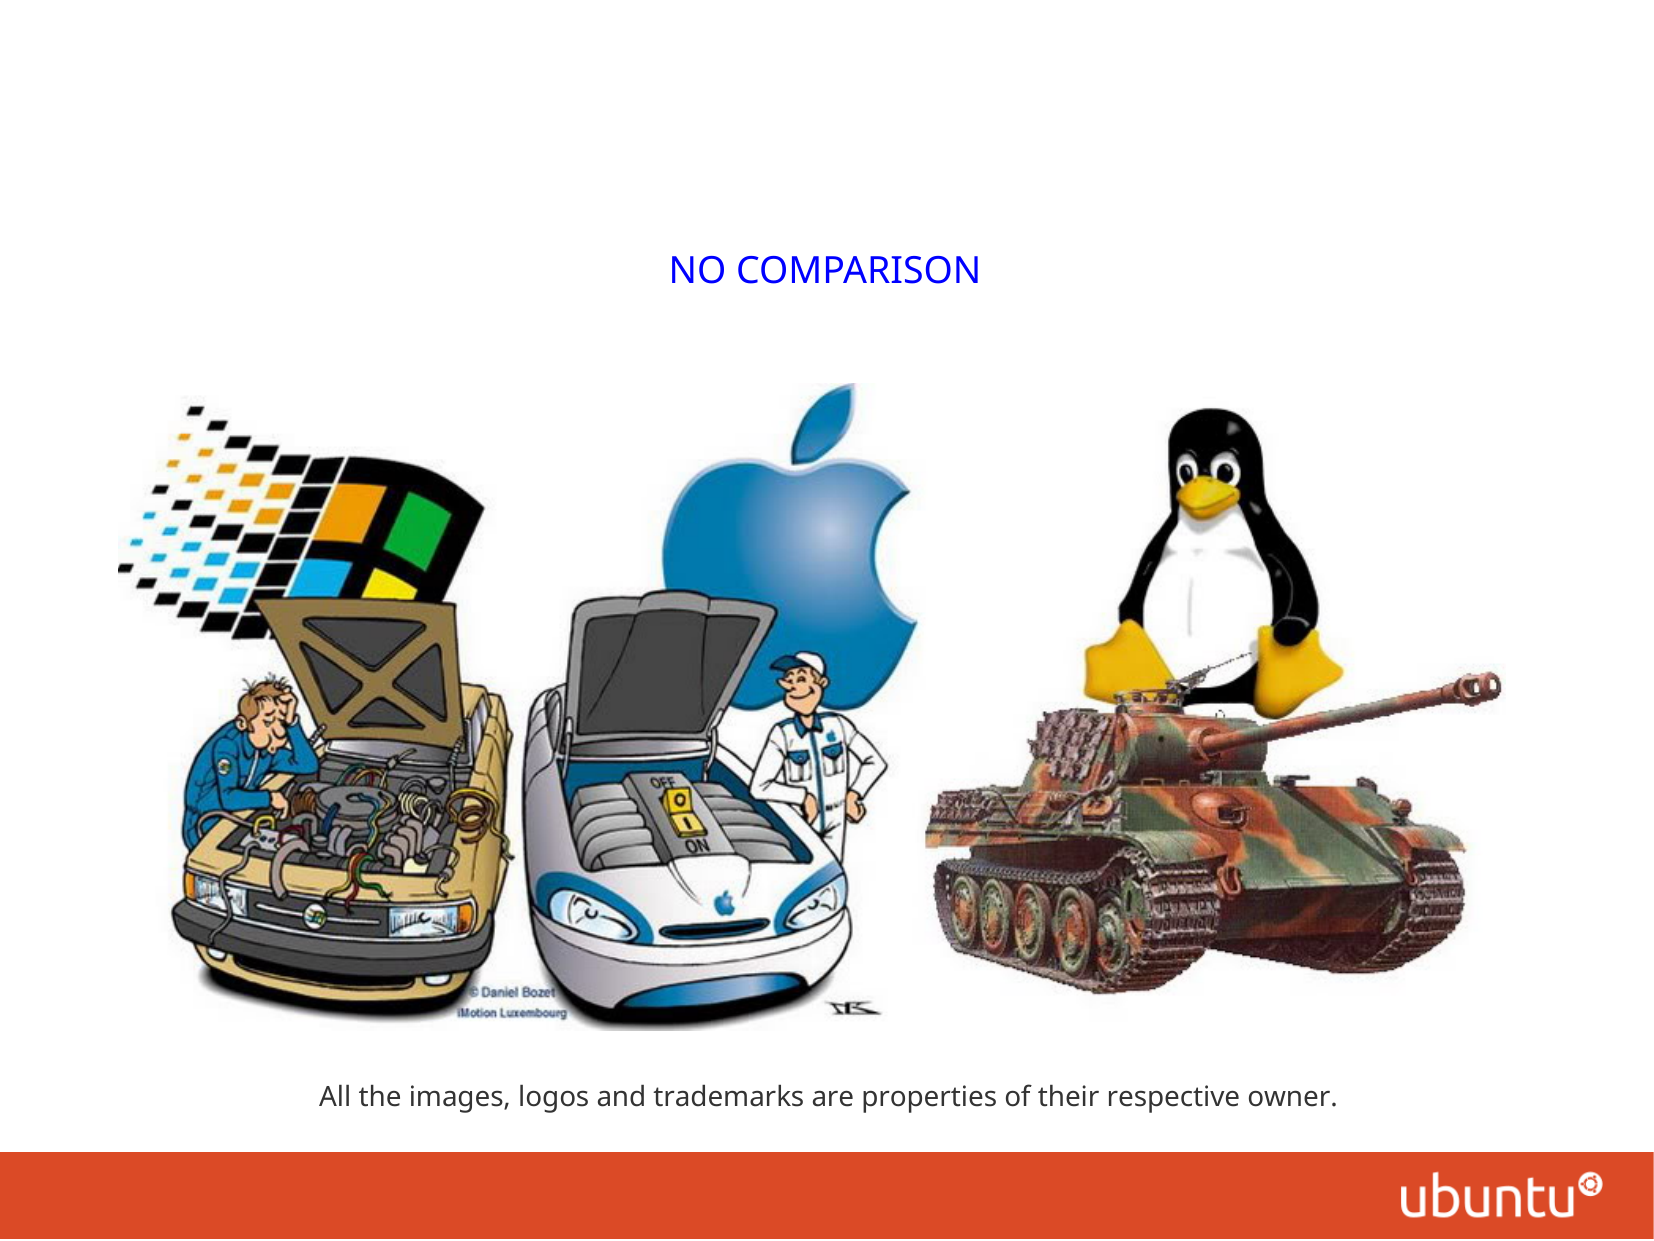

# DISCLAIMER
NO COMPARISON
 All the images, logos and trademarks are properties of their respective owner.